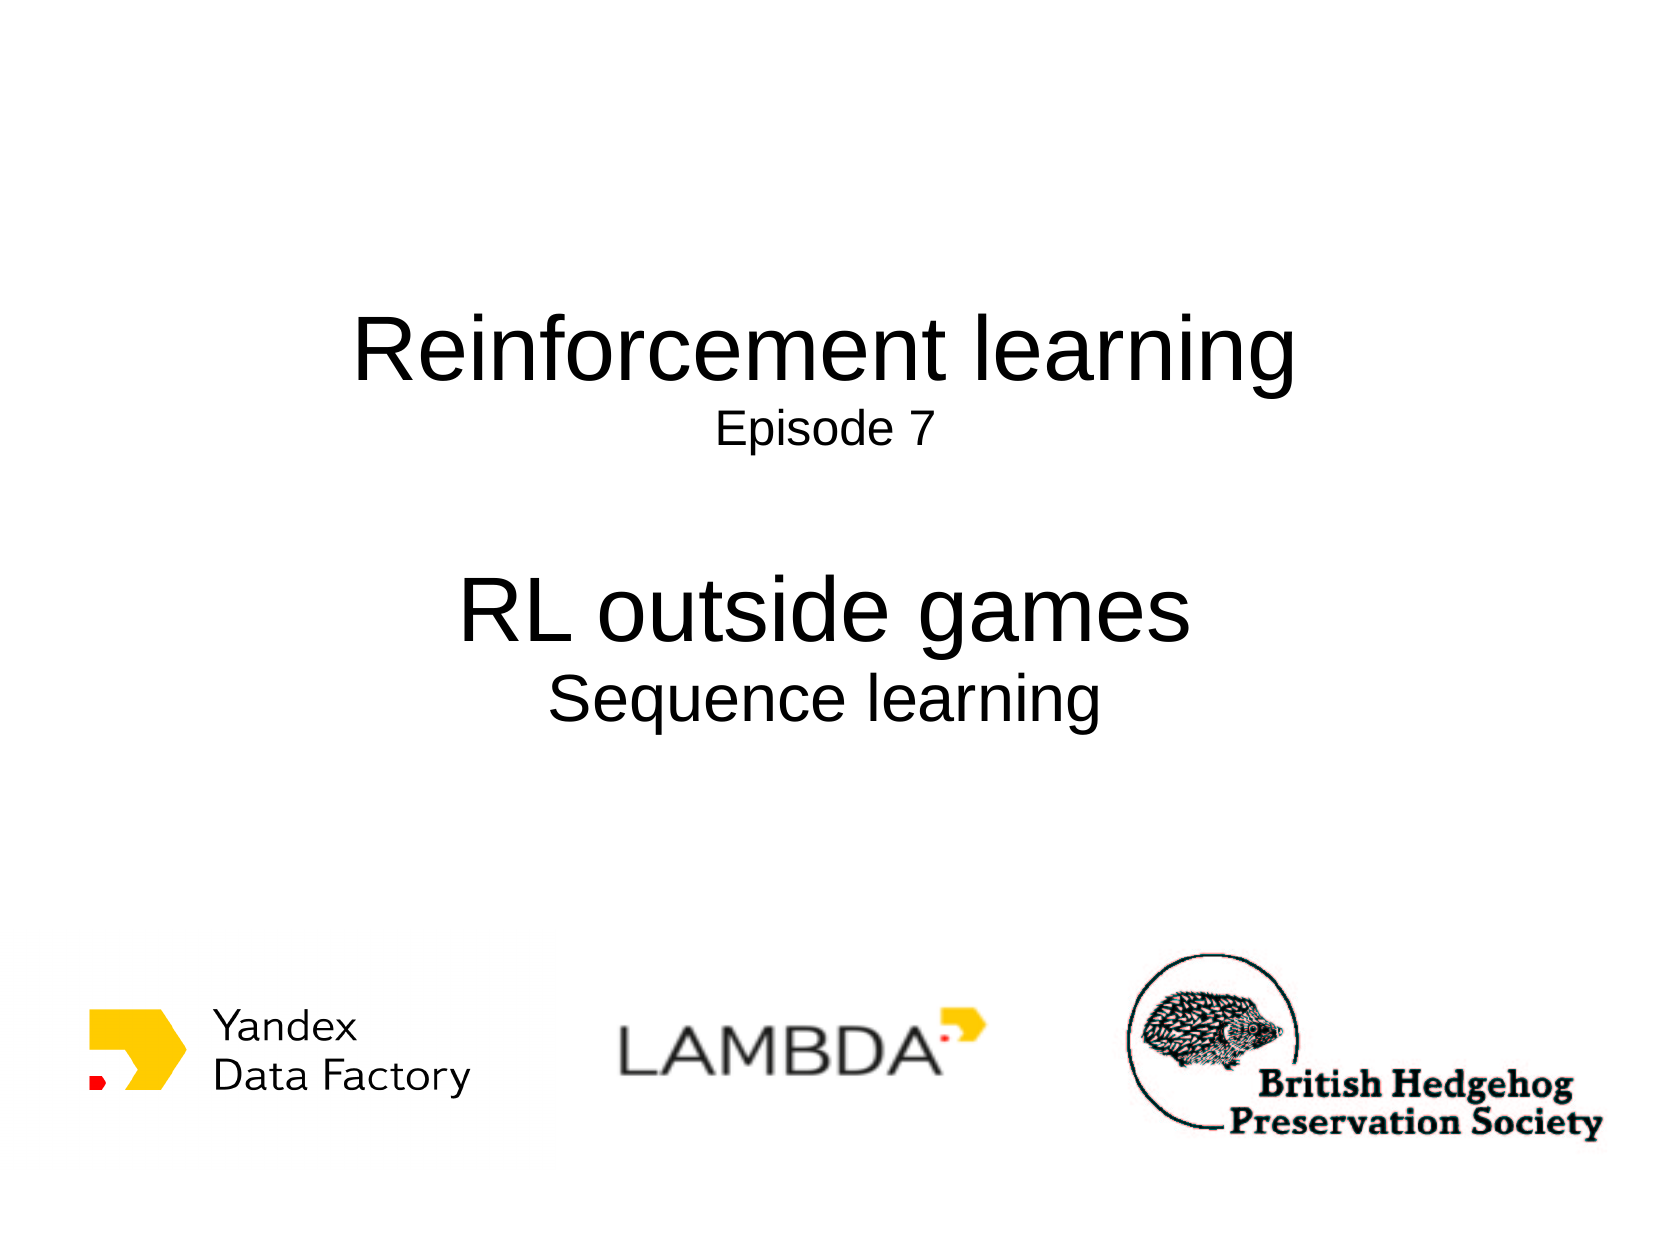

Reinforcement learning
Episode 7
RL outside games
Sequence learning
1